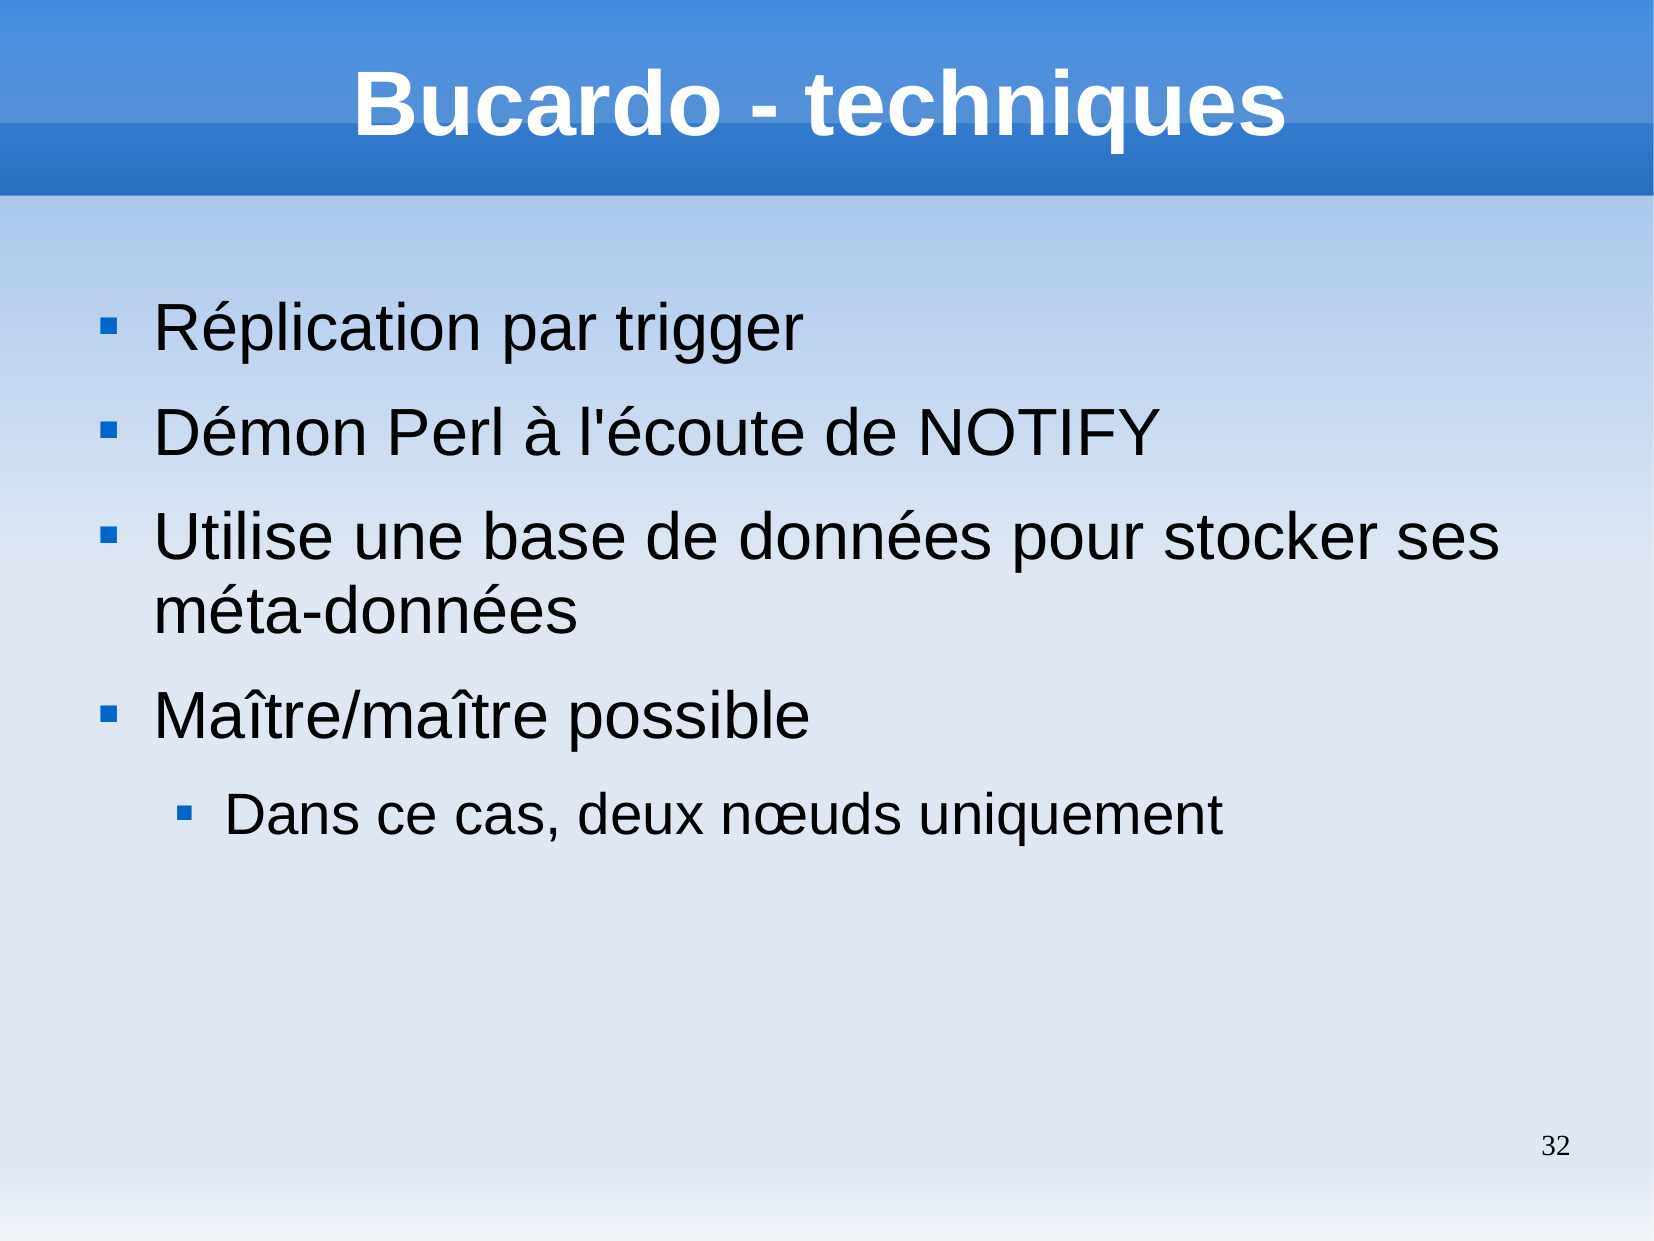

# Bucardo - techniques
Réplication par trigger
Démon Perl à l'écoute de NOTIFY
Utilise une base de données pour stocker ses méta-données
Maître/maître possible
Dans ce cas, deux nœuds uniquement
32